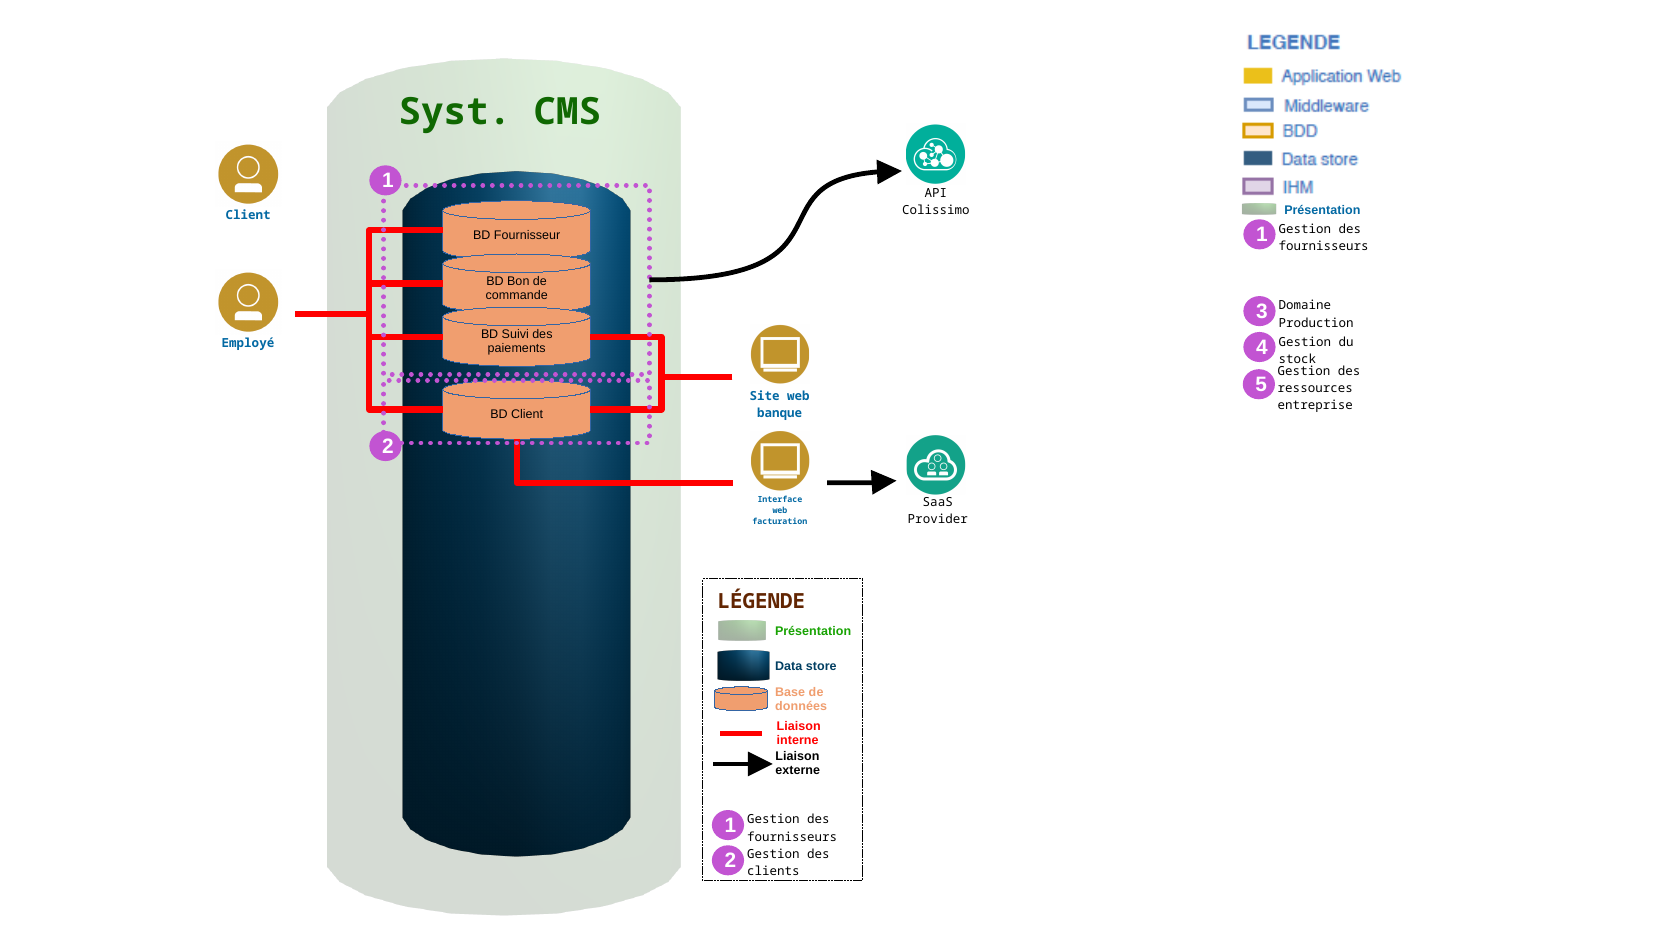

Présentation
Syst. CMS
API
Colissimo
Client
1
BD Fournisseur
Gestion des
fournisseurs
1
BD Bon de commande
Employé
Domaine
Production
3
BD Suivi des paiements
Site web banque
Gestion du
stock
4
Gestion des
ressources
entreprise
5
BD Client
2
Interface web facturation
SaaS
Provider
LÉGENDE
Présentation
Data store
Base de
données
Liaison interne
Liaison externe
Gestion des
fournisseurs
1
Gestion des
clients
2